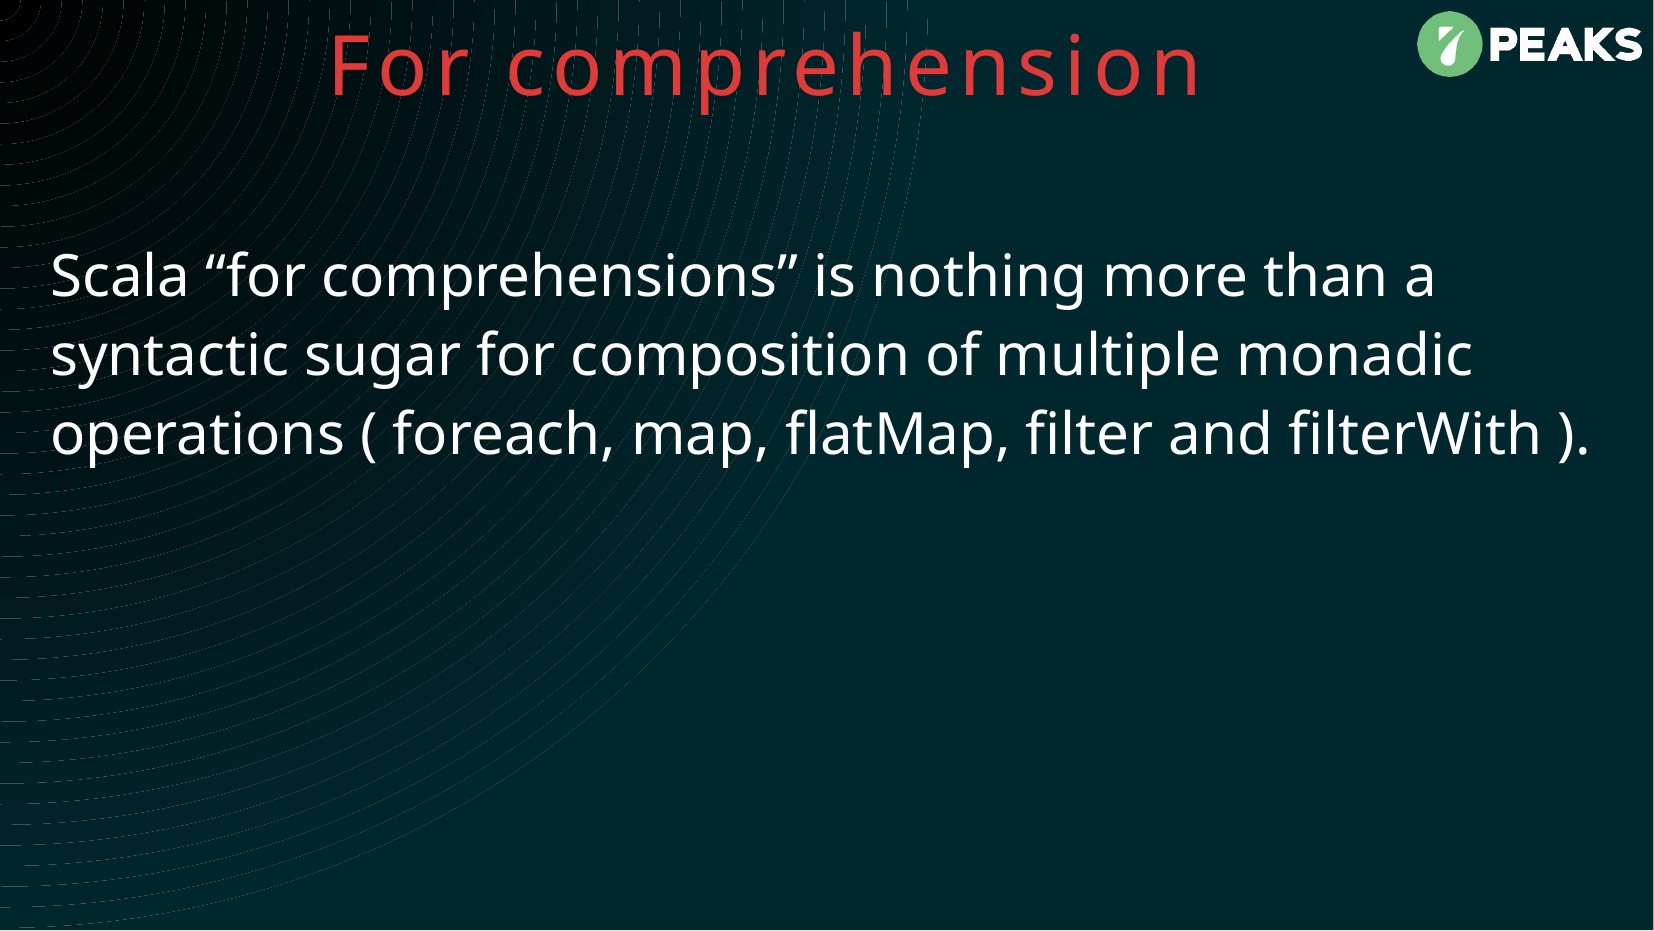

For comprehension
Scala “for comprehensions” is nothing more than a syntactic sugar for composition of multiple monadic operations ( foreach, map, flatMap, filter and filterWith ).